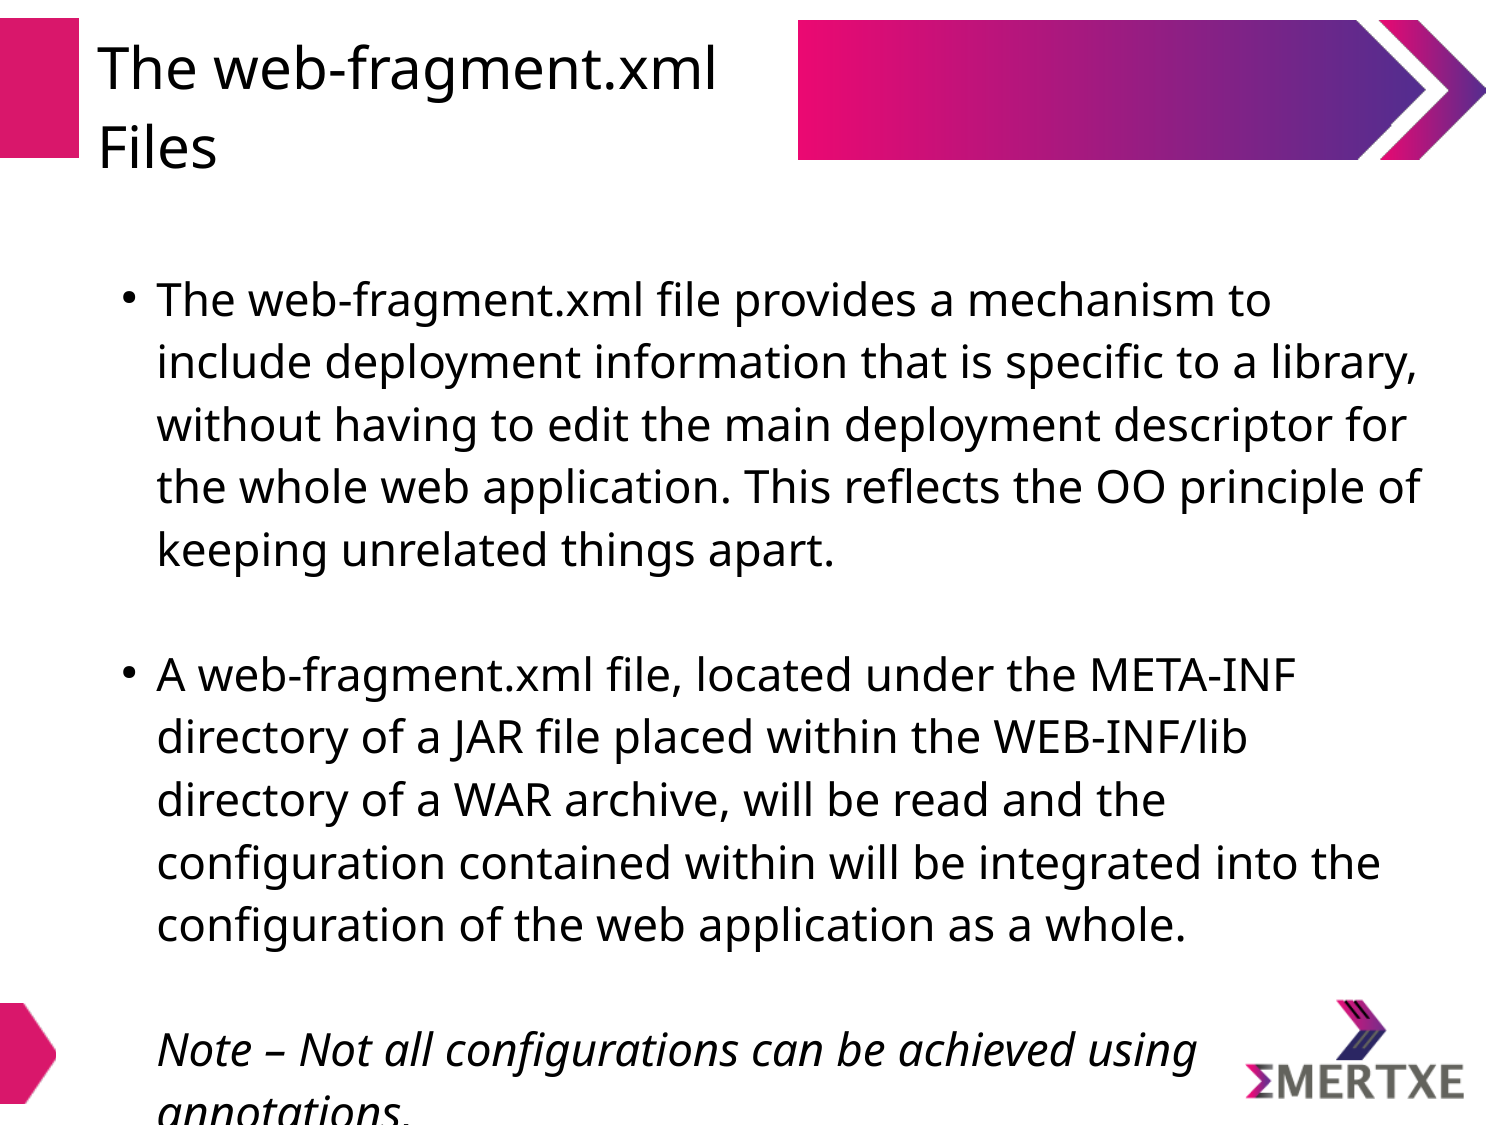

The web-fragment.xml Files
The web-fragment.xml file provides a mechanism to include deployment information that is specific to a library, without having to edit the main deployment descriptor for the whole web application. This reflects the OO principle of keeping unrelated things apart.
A web-fragment.xml file, located under the META-INF directory of a JAR file placed within the WEB-INF/lib directory of a WAR archive, will be read and the configuration contained within will be integrated into the configuration of the web application as a whole.
Note – Not all configurations can be achieved using annotations.